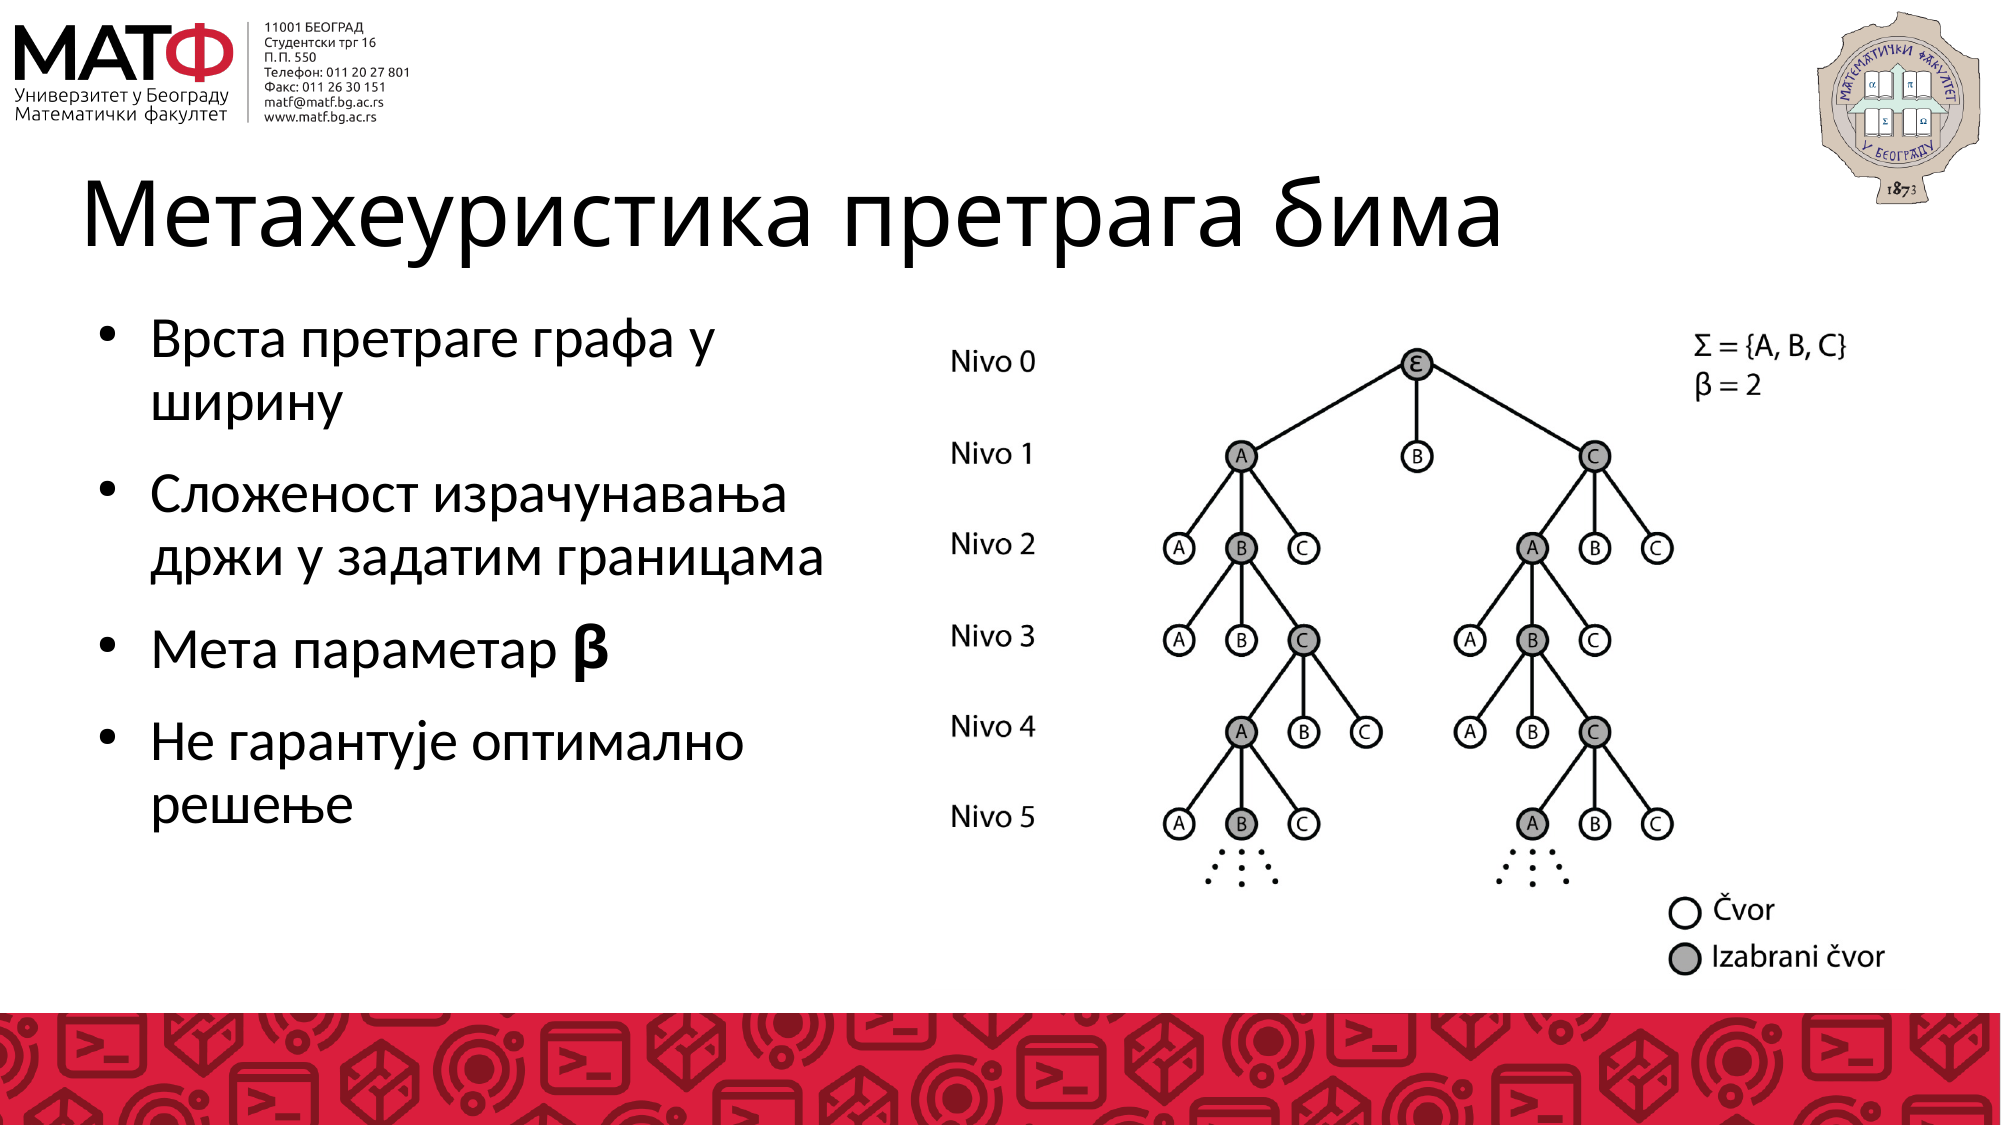

# Метахеуристика претрага бима
Врста претраге графа у ширину
Сложеност израчунавања држи у задатим границама
Мета параметар β
Не гарантује оптимално решење